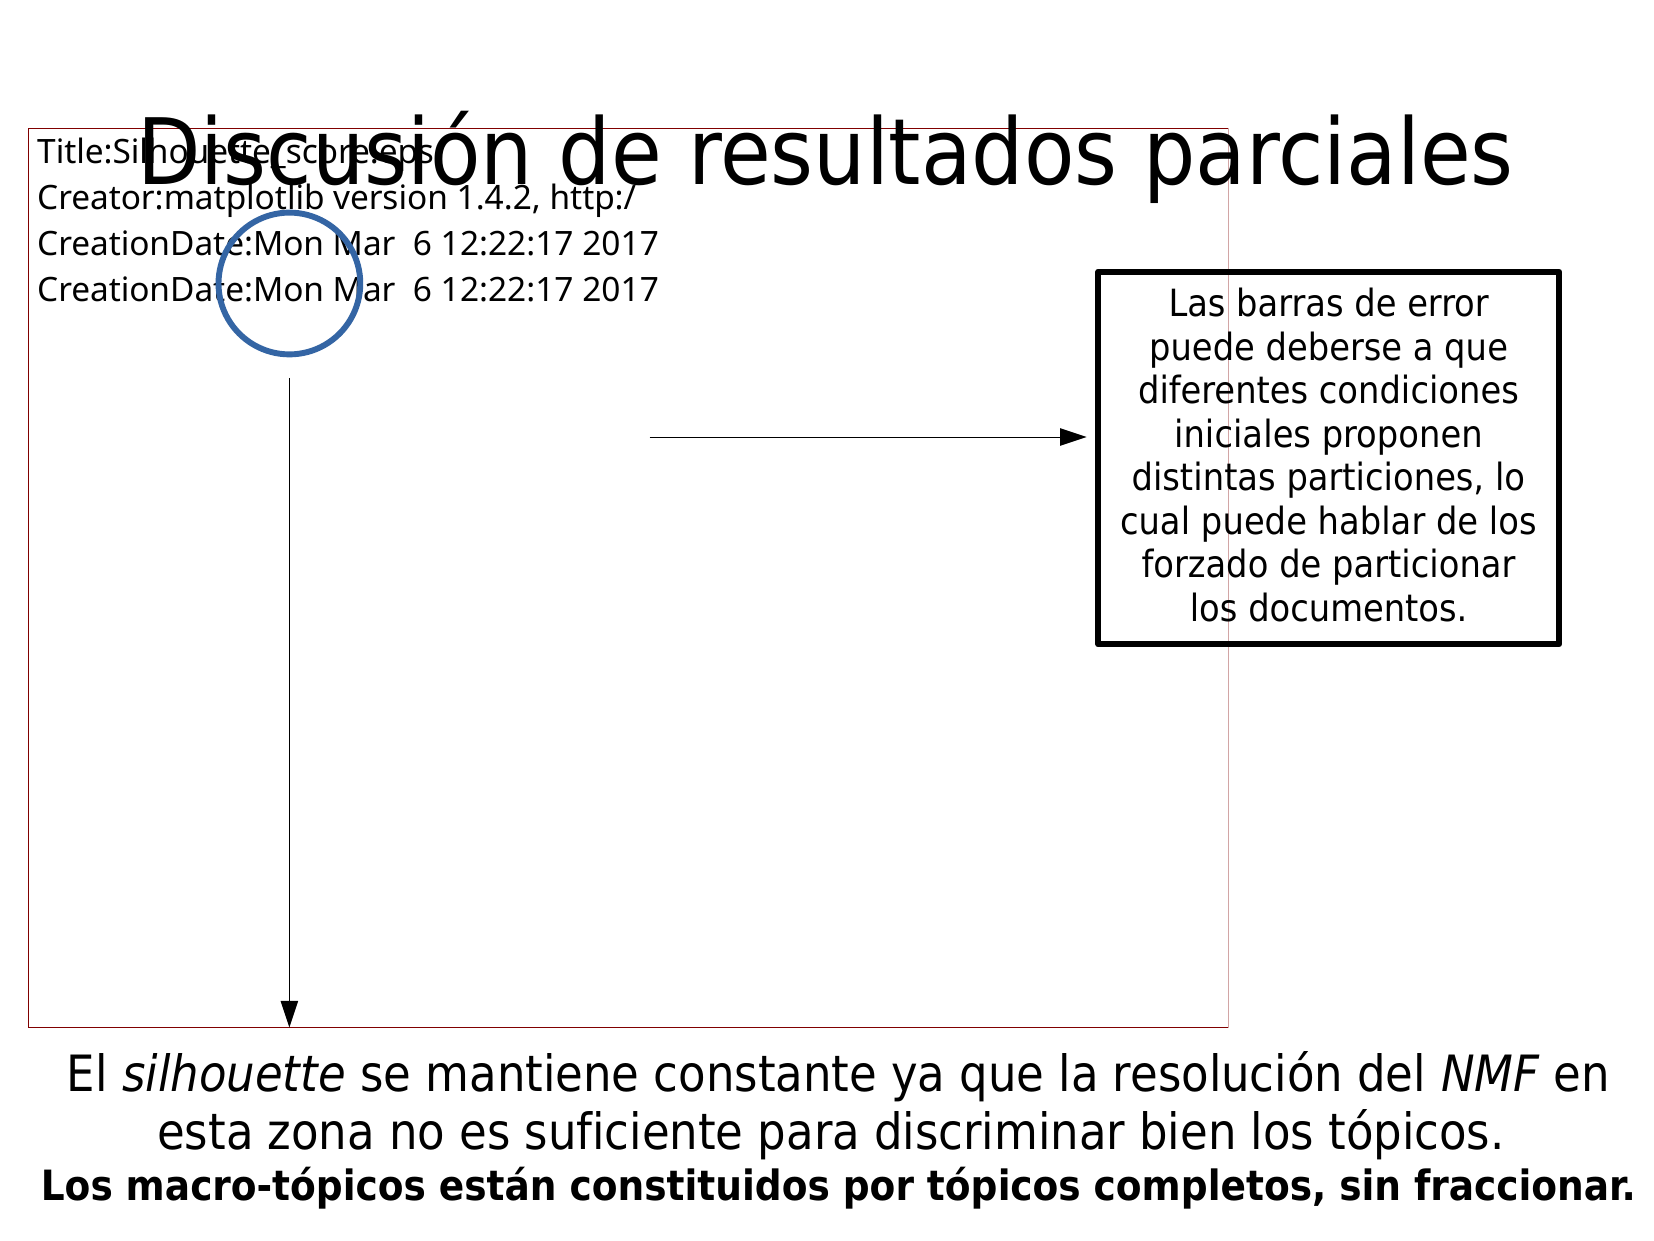

# Discusión de resultados parciales
Las barras de error puede deberse a que diferentes condiciones iniciales proponen distintas particiones, lo cual puede hablar de los forzado de particionar los documentos.
El silhouette se mantiene constante ya que la resolución del NMF en esta zona no es suficiente para discriminar bien los tópicos.
Los macro-tópicos están constituidos por tópicos completos, sin fraccionar.